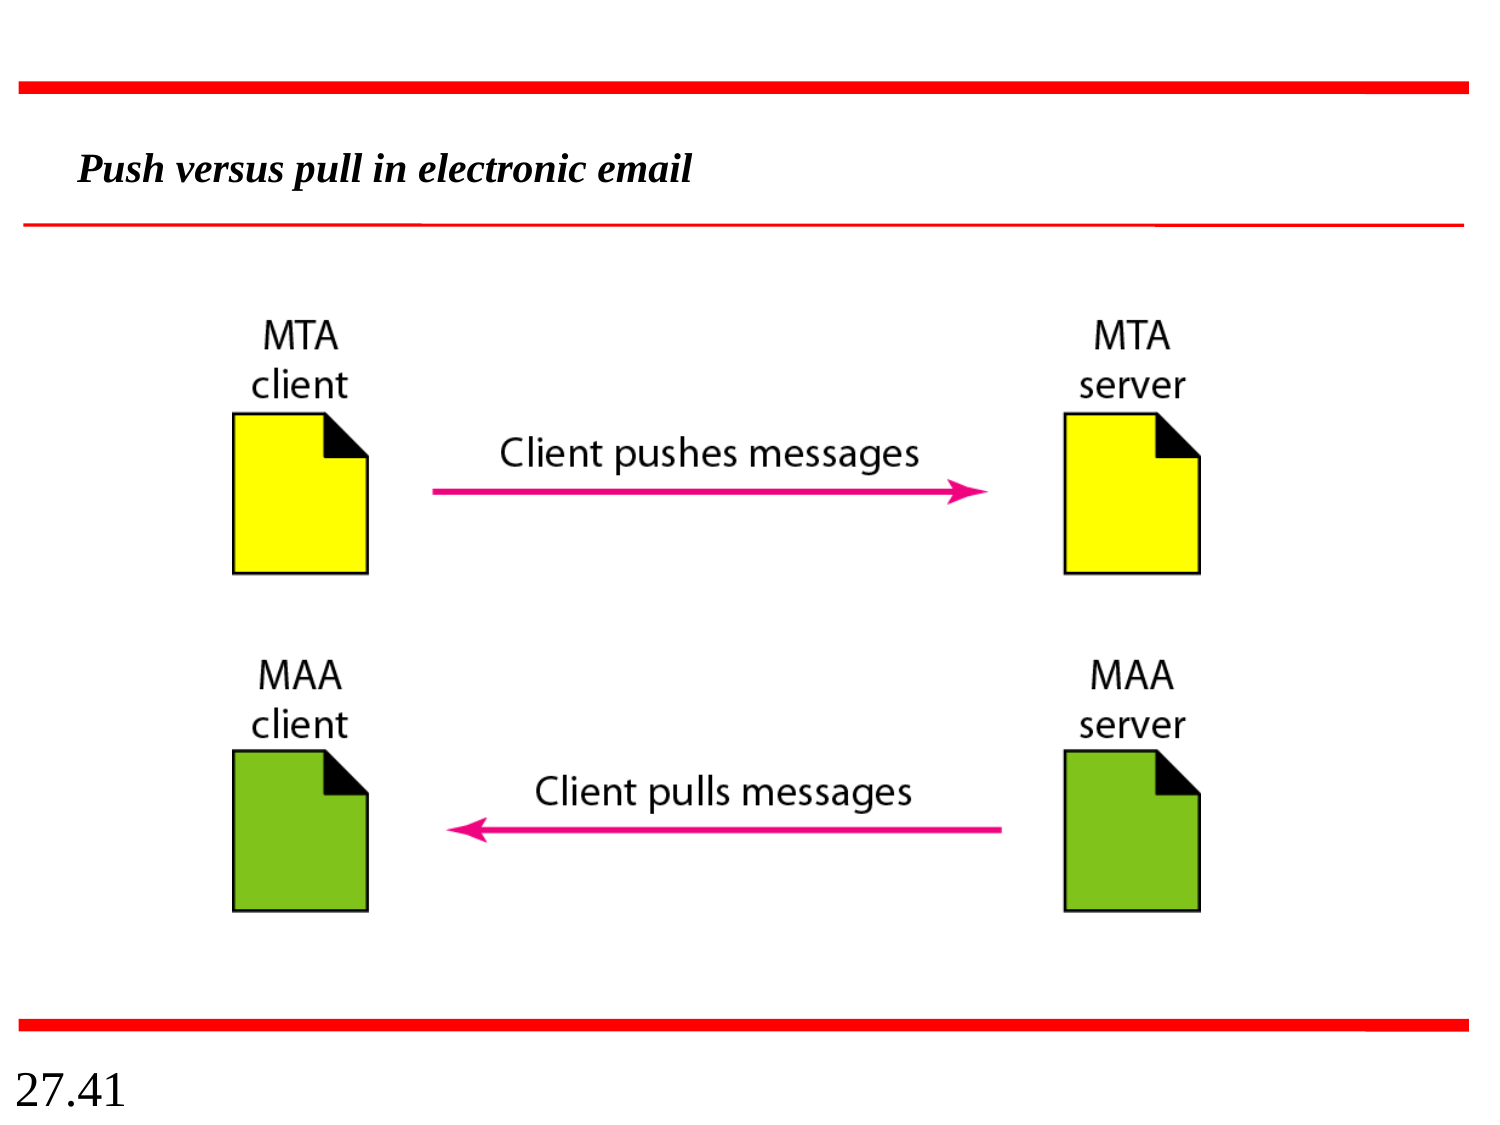

Push versus pull in electronic email
41